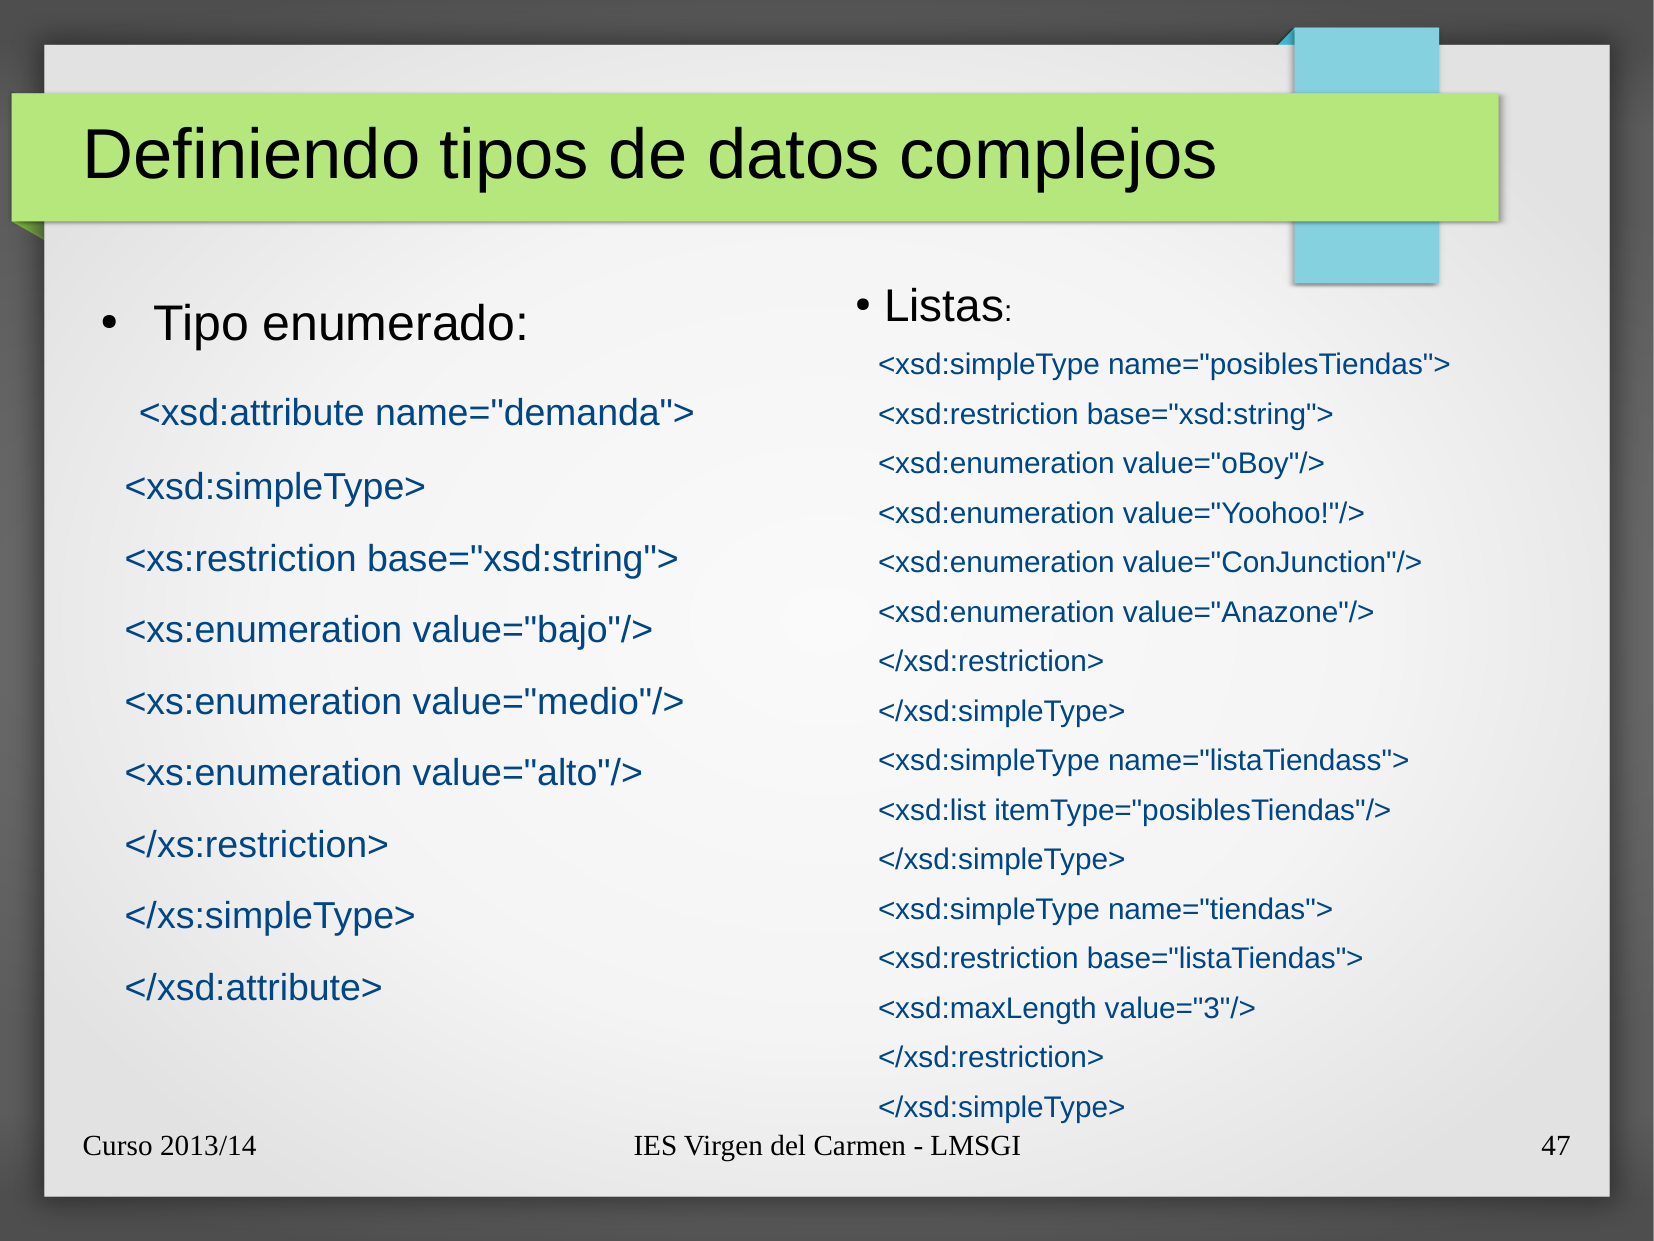

# Definiendo tipos de datos complejos
Listas:
 <xsd:simpleType name="posiblesTiendas">
 <xsd:restriction base="xsd:string">
 <xsd:enumeration value="oBoy"/>
 <xsd:enumeration value="Yoohoo!"/>
 <xsd:enumeration value="ConJunction"/>
 <xsd:enumeration value="Anazone"/>
 </xsd:restriction>
 </xsd:simpleType>
 <xsd:simpleType name="listaTiendass">
 <xsd:list itemType="posiblesTiendas"/>
 </xsd:simpleType>
 <xsd:simpleType name="tiendas">
 <xsd:restriction base="listaTiendas">
 <xsd:maxLength value="3"/>
 </xsd:restriction>
 </xsd:simpleType>
Tipo enumerado:
 <xsd:attribute name="demanda">
 <xsd:simpleType>
 <xs:restriction base="xsd:string">
 <xs:enumeration value="bajo"/>
 <xs:enumeration value="medio"/>
 <xs:enumeration value="alto"/>
 </xs:restriction>
 </xs:simpleType>
 </xsd:attribute>
Curso 2013/14
IES Virgen del Carmen - LMSGI
47